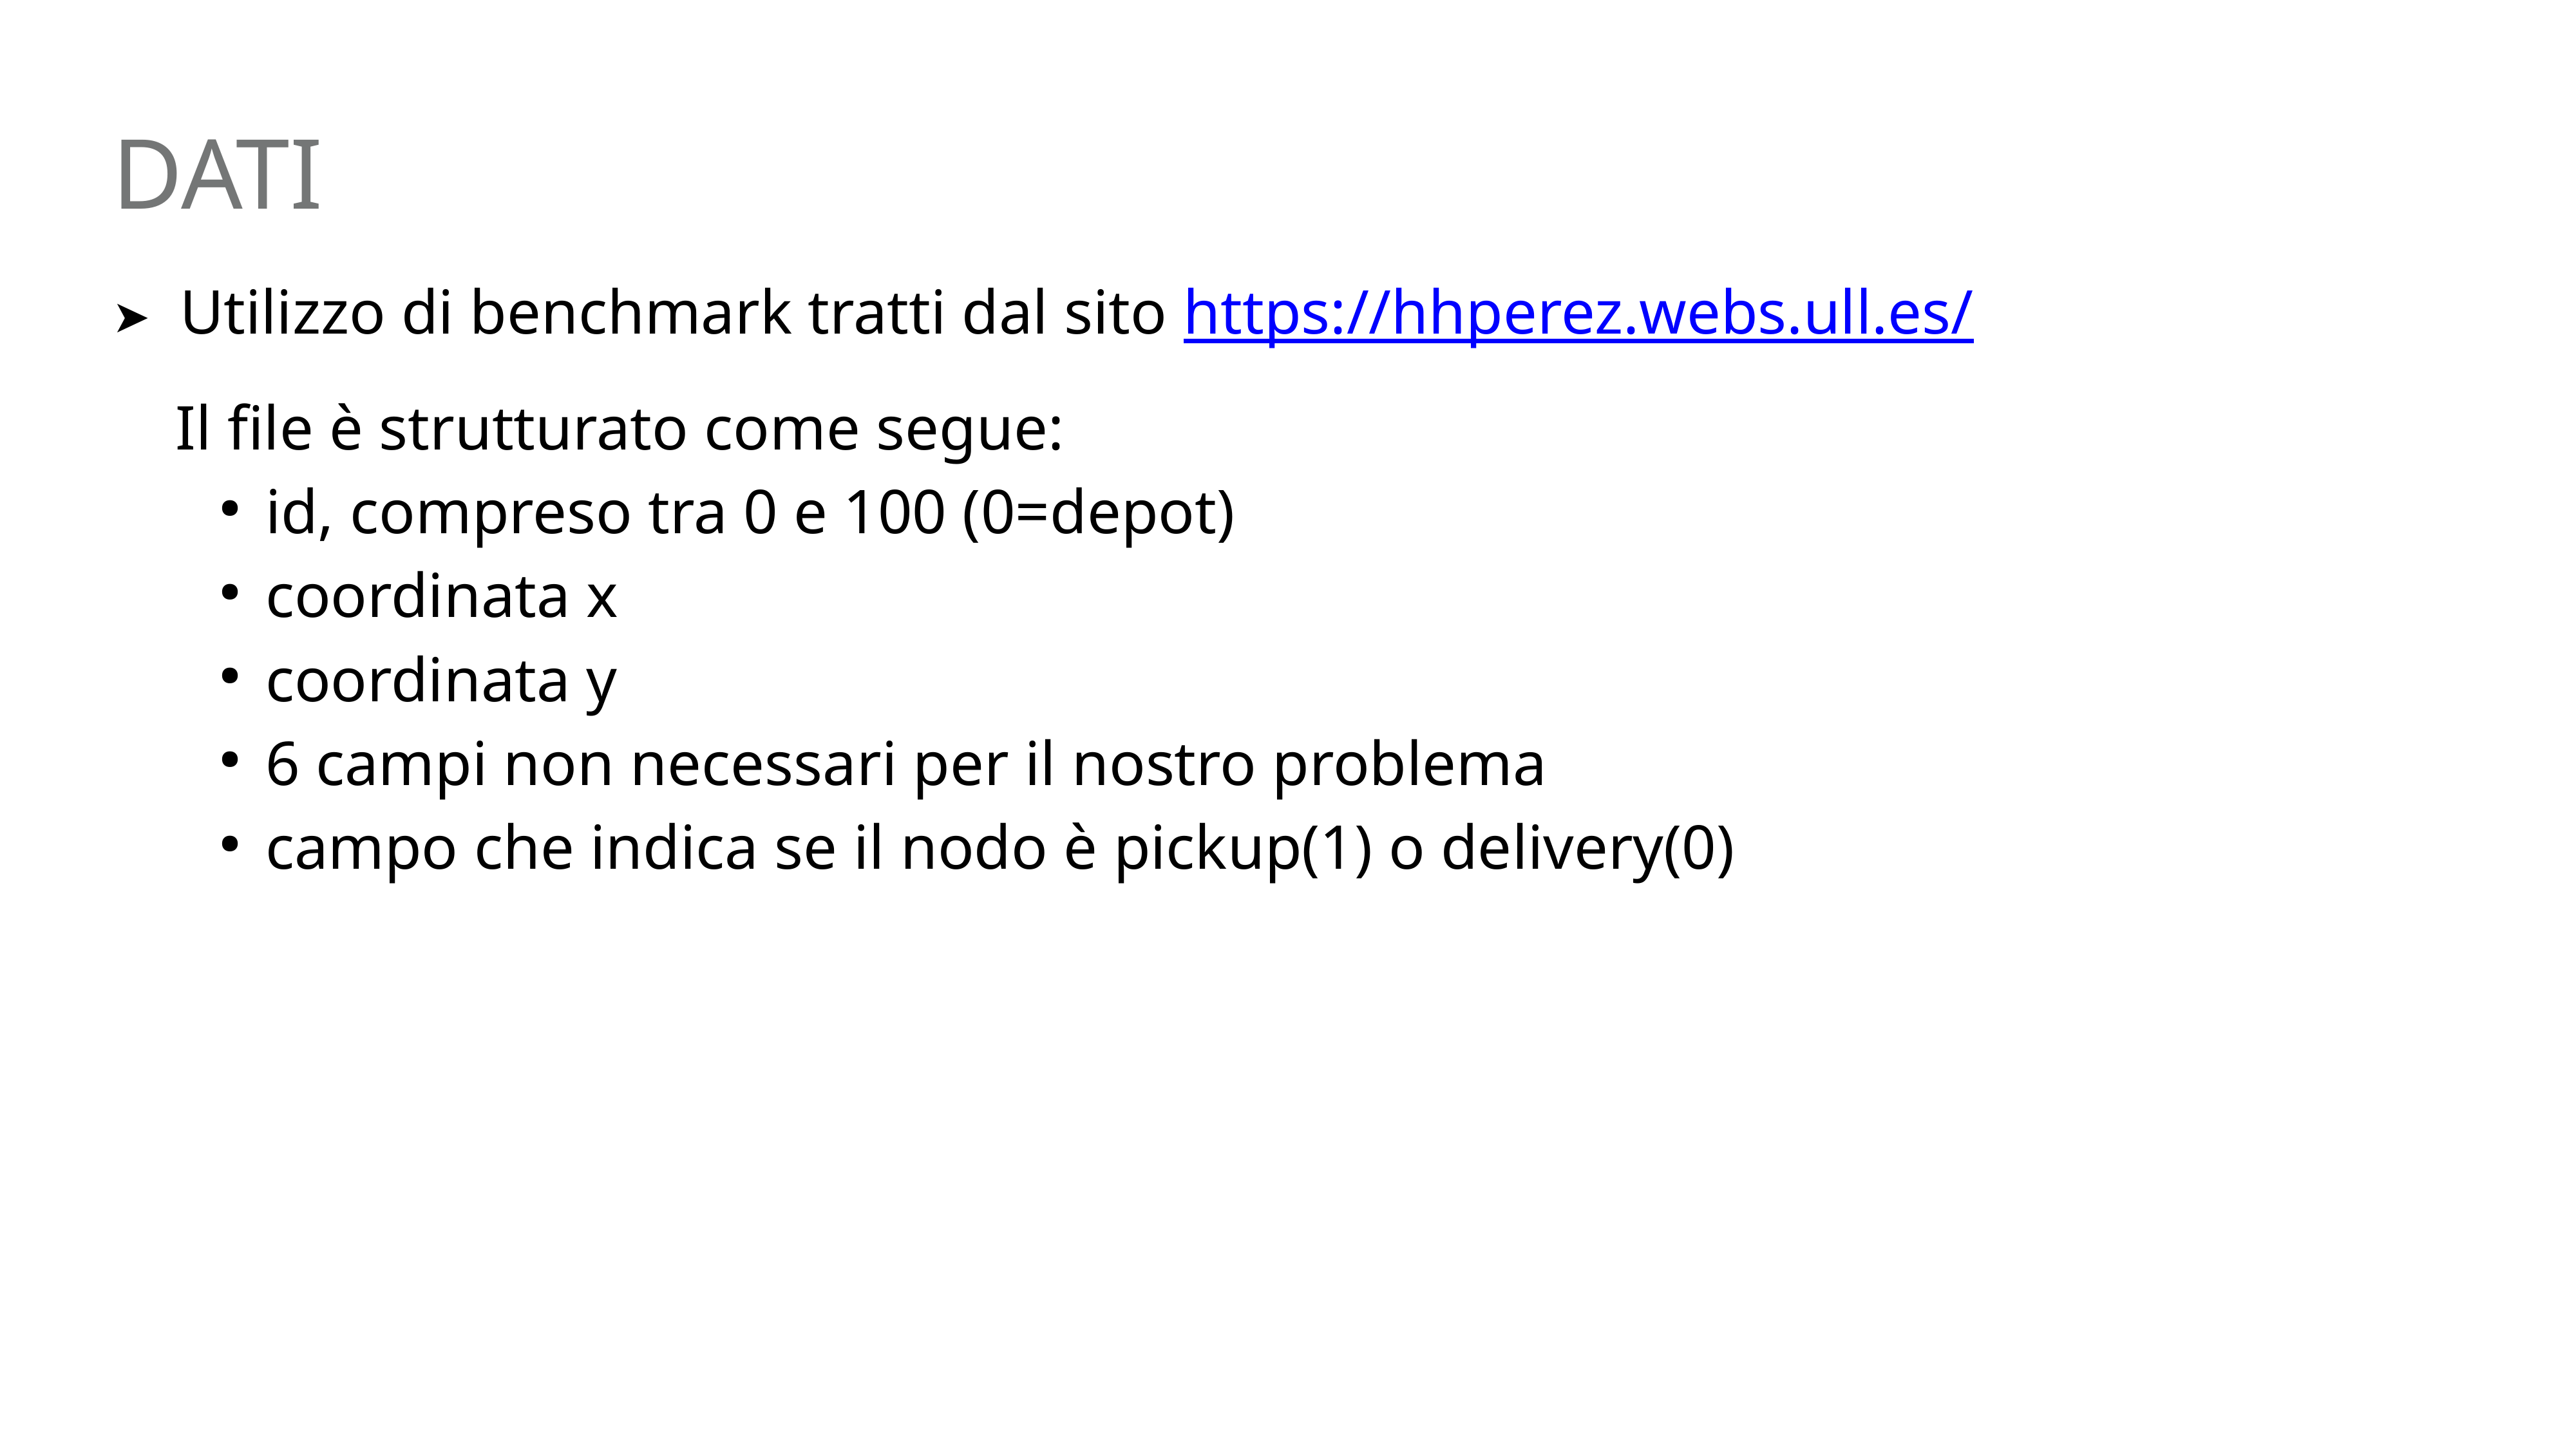

dati
#
Utilizzo di benchmark tratti dal sito https://hhperez.webs.ull.es/
 Il file è strutturato come segue:
 id, compreso tra 0 e 100 (0=depot)
 coordinata x
 coordinata y
 6 campi non necessari per il nostro problema
 campo che indica se il nodo è pickup(1) o delivery(0)